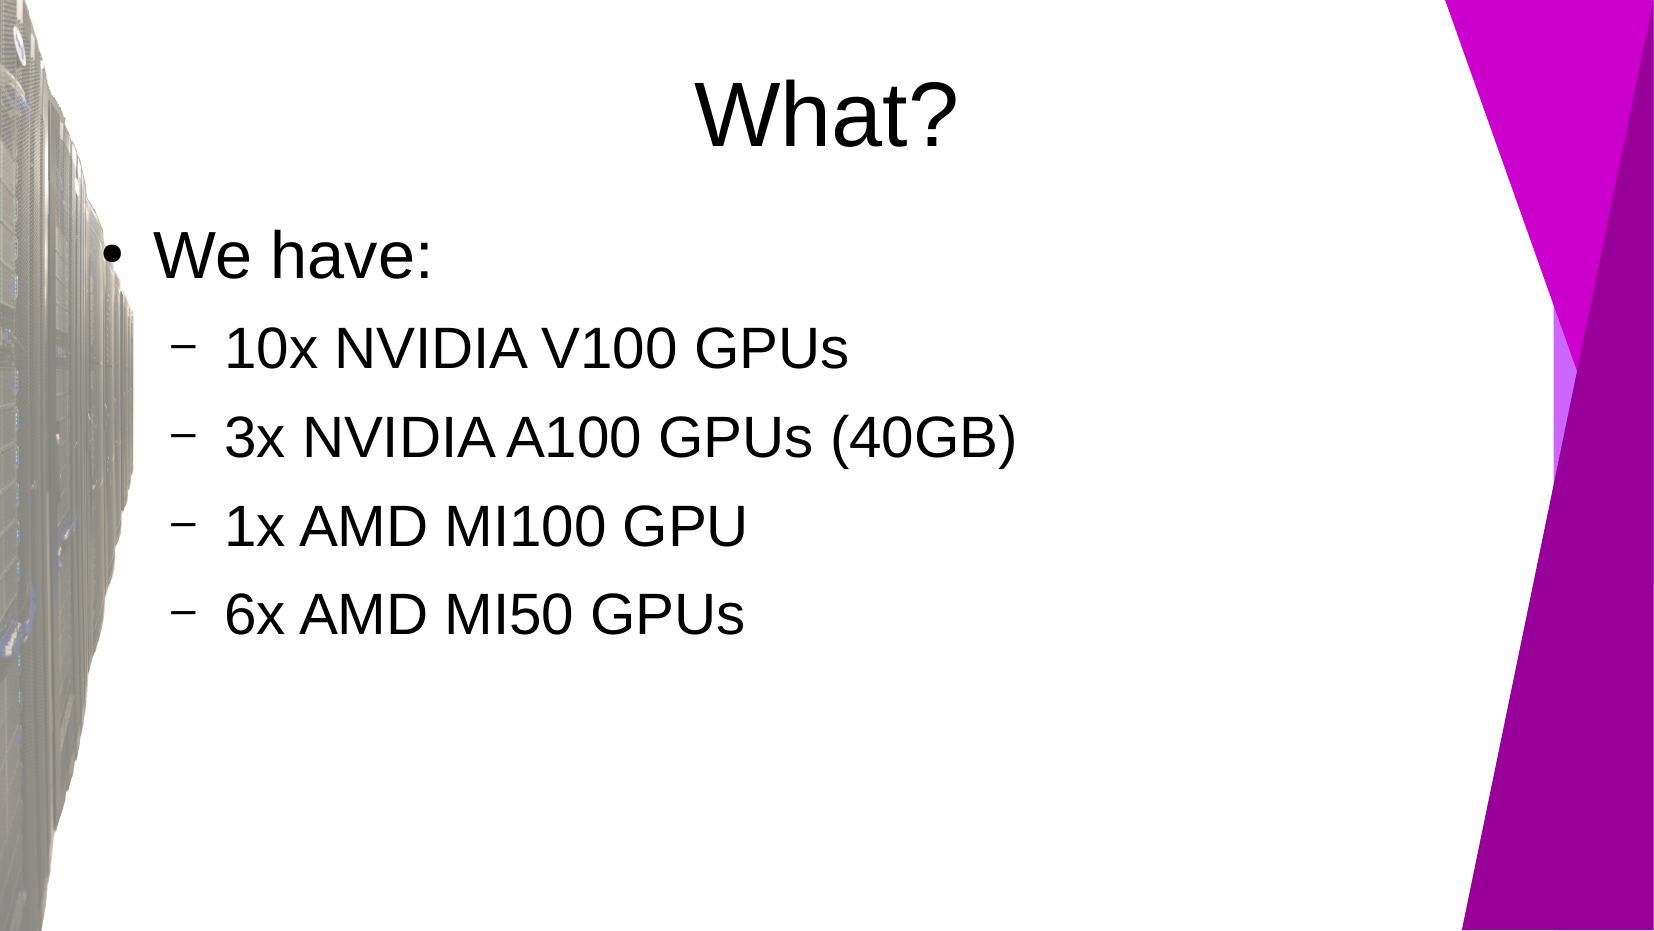

# What?
We have:
10x NVIDIA V100 GPUs
3x NVIDIA A100 GPUs (40GB)
1x AMD MI100 GPU
6x AMD MI50 GPUs